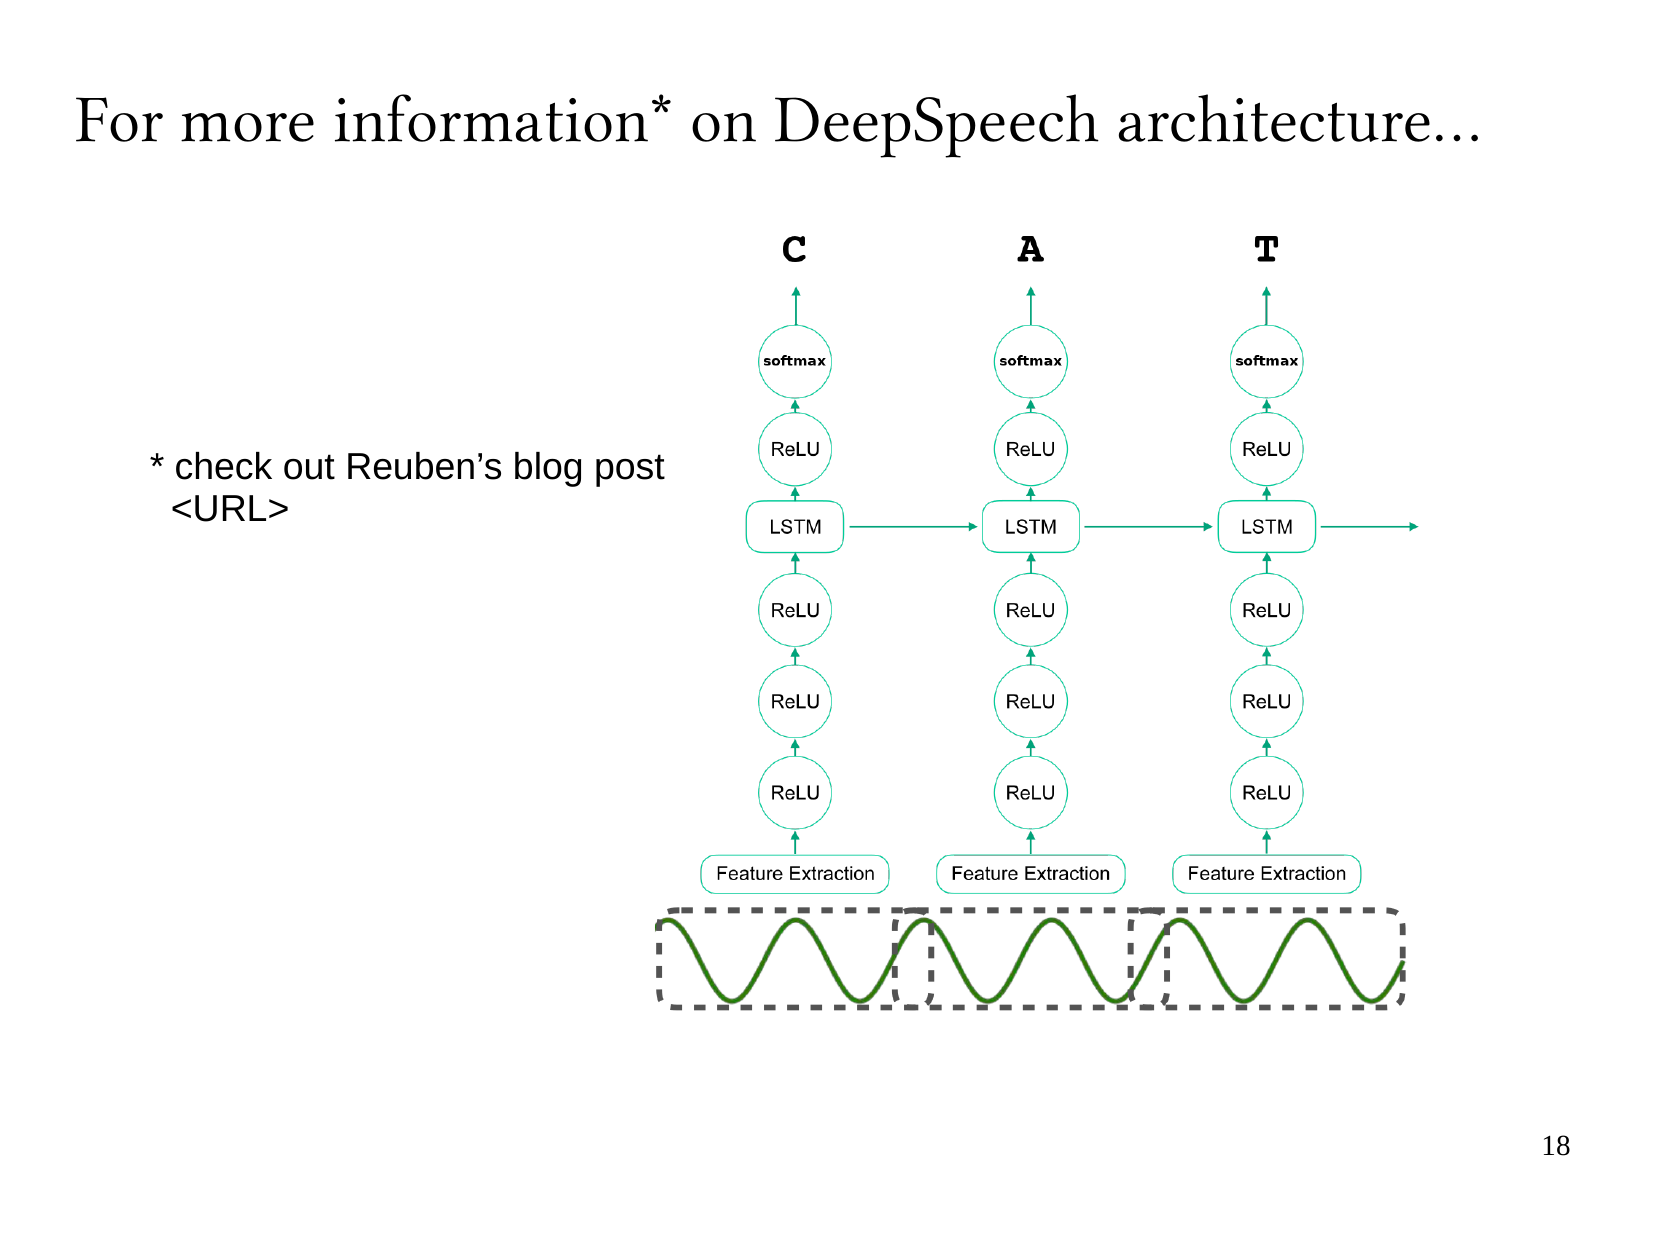

# For more information* on DeepSpeech architecture...
 FEATURE EXTRACTION
 - Sliding window feature extraction
 GMM MONOPHONE TRAINING
 - Flat-start
 - Baum-Welch re-estimation
 GMM TRIPHONE TRAINING
 - Phonetic decisi/home/josh/git/thesis/figs/tree-net.pngon tree
 - Baum-Welch re-estimation
 DECODING
* check out Reuben’s blog post
 <URL>
18